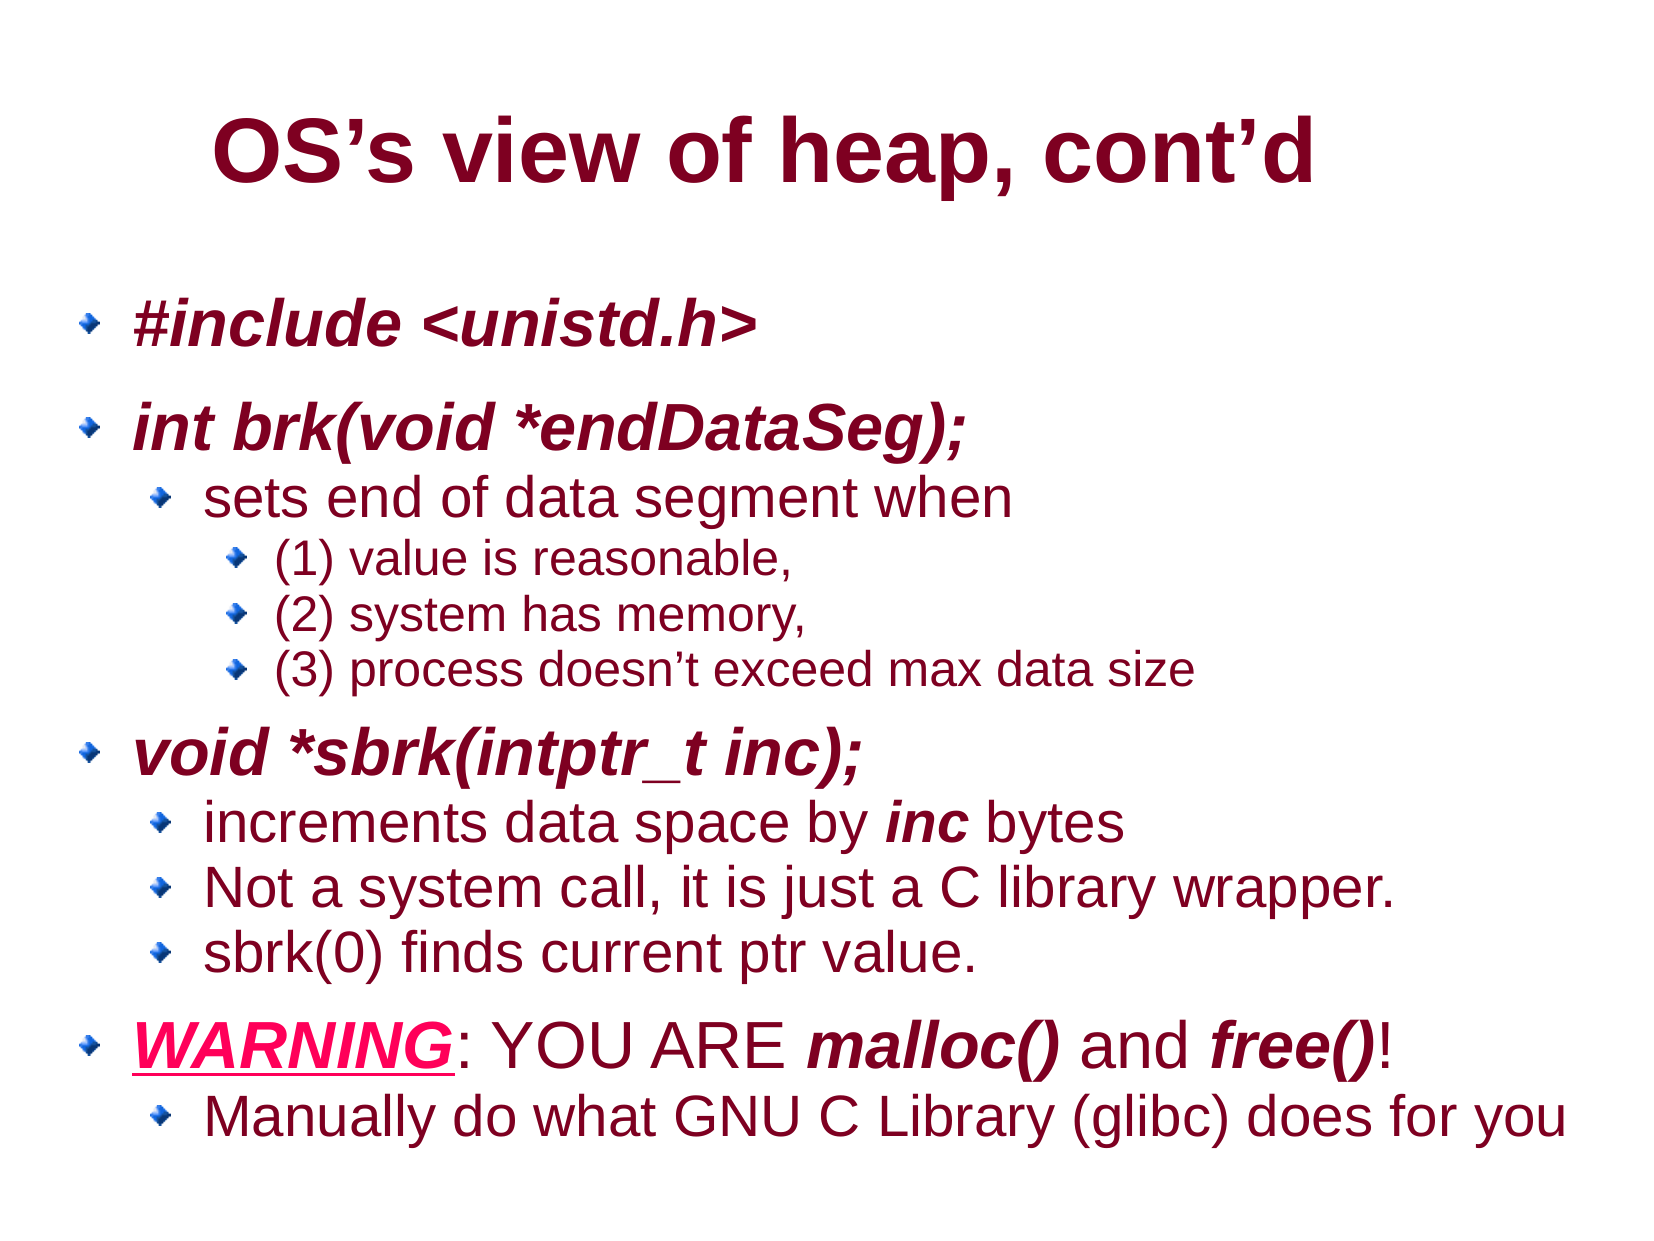

# OS’s view of heap, cont’d
#include <unistd.h>
int brk(void *endDataSeg);
sets end of data segment when
(1) value is reasonable,
(2) system has memory,
(3) process doesn’t exceed max data size
void *sbrk(intptr_t inc);
increments data space by inc bytes
Not a system call, it is just a C library wrapper.
sbrk(0) finds current ptr value.
WARNING: YOU ARE malloc() and free()!
Manually do what GNU C Library (glibc) does for you